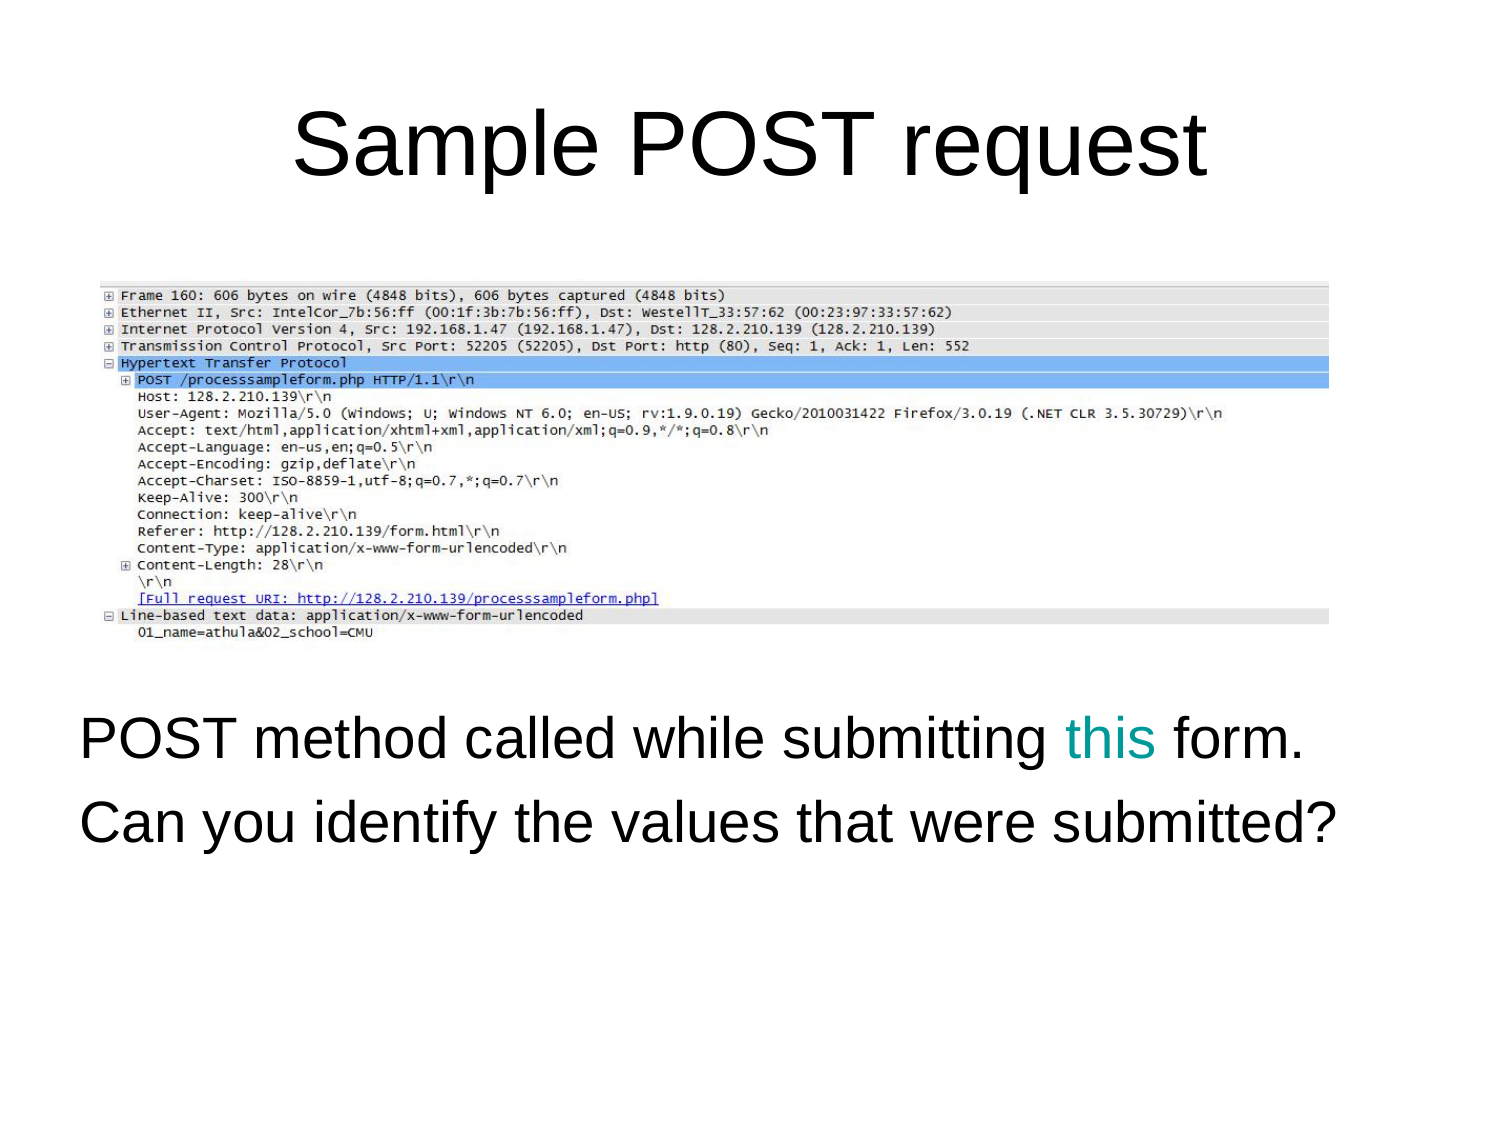

# Sample POST request
POST method called while submitting this form.
Can you identify the values that were submitted?